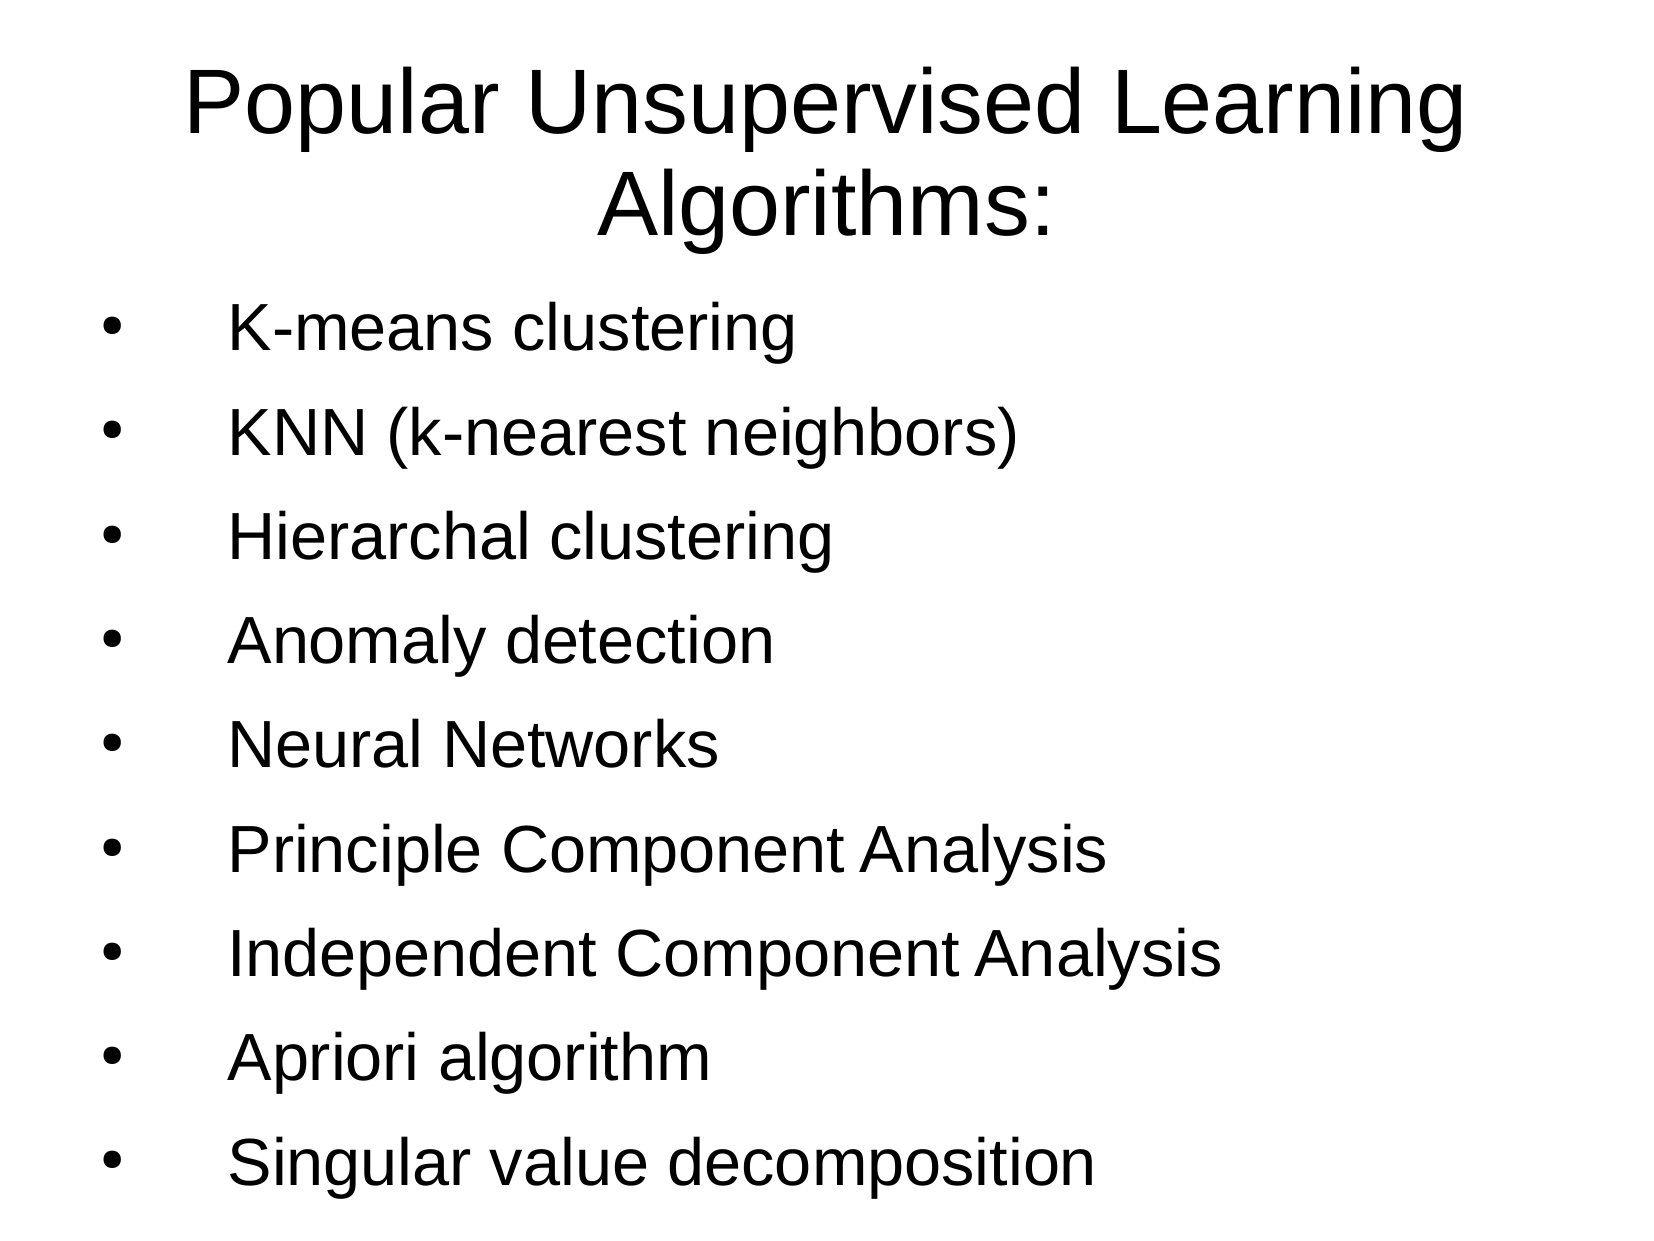

# Popular Unsupervised Learning Algorithms:
 K-means clustering
 KNN (k-nearest neighbors)
 Hierarchal clustering
 Anomaly detection
 Neural Networks
 Principle Component Analysis
 Independent Component Analysis
 Apriori algorithm
 Singular value decomposition